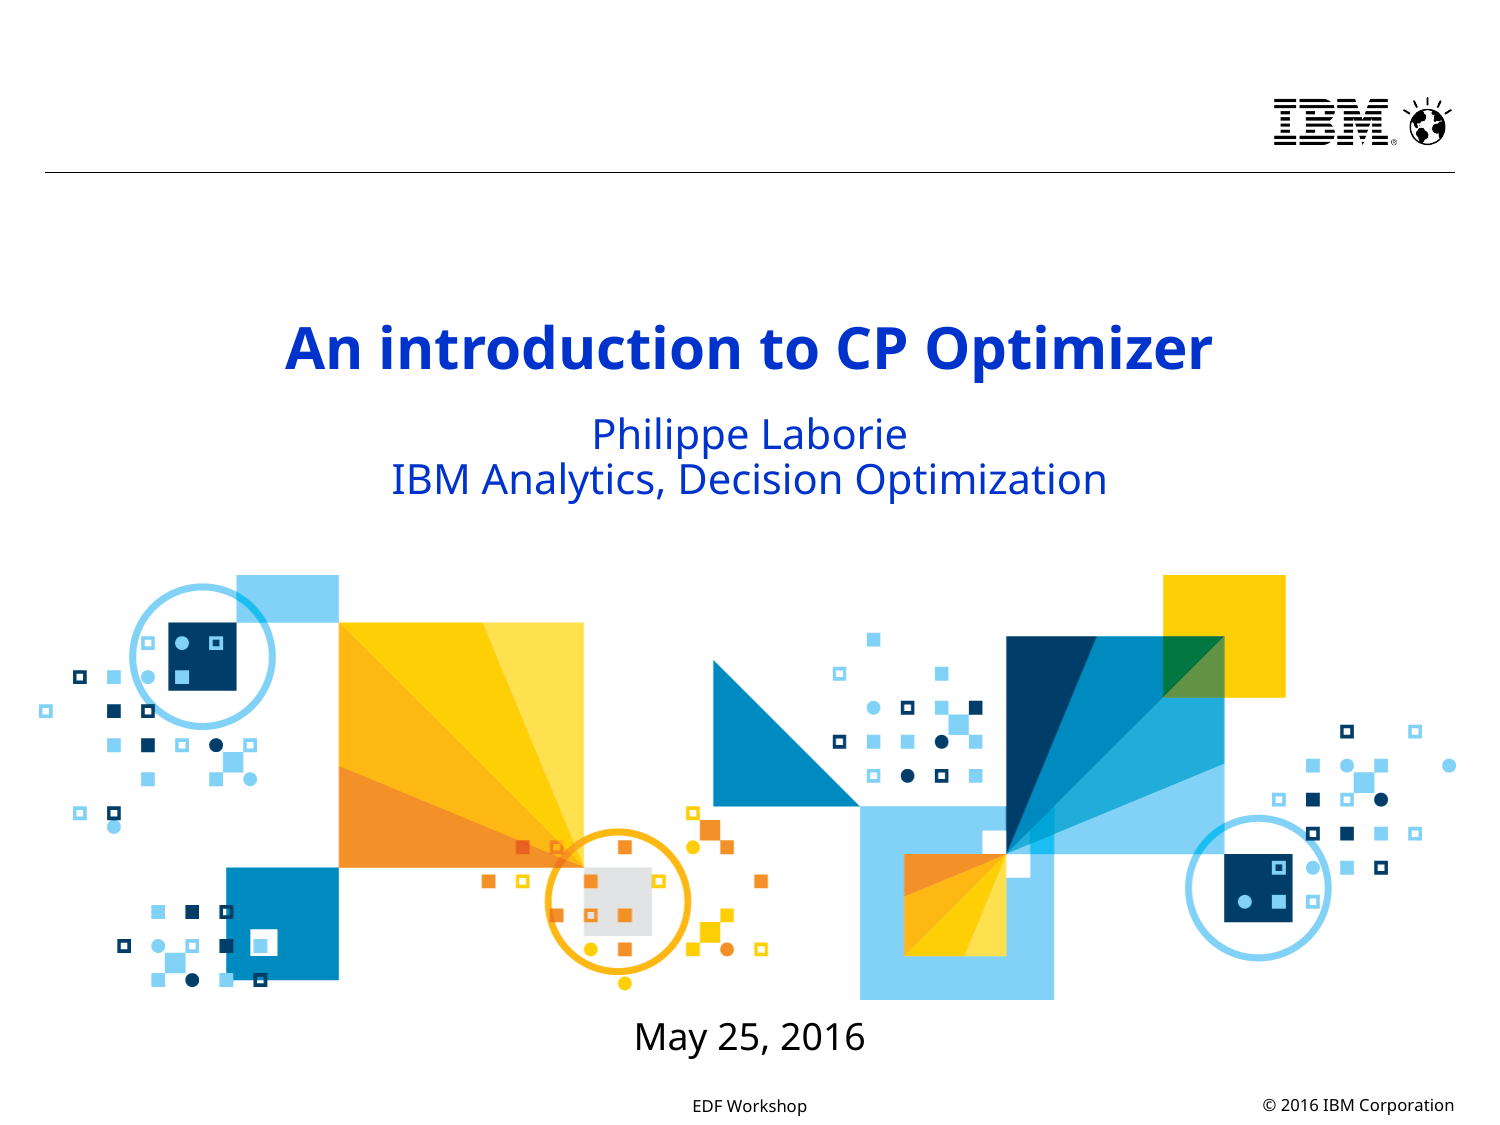

#
An introduction to CP Optimizer
Philippe Laborie
IBM Analytics, Decision Optimization